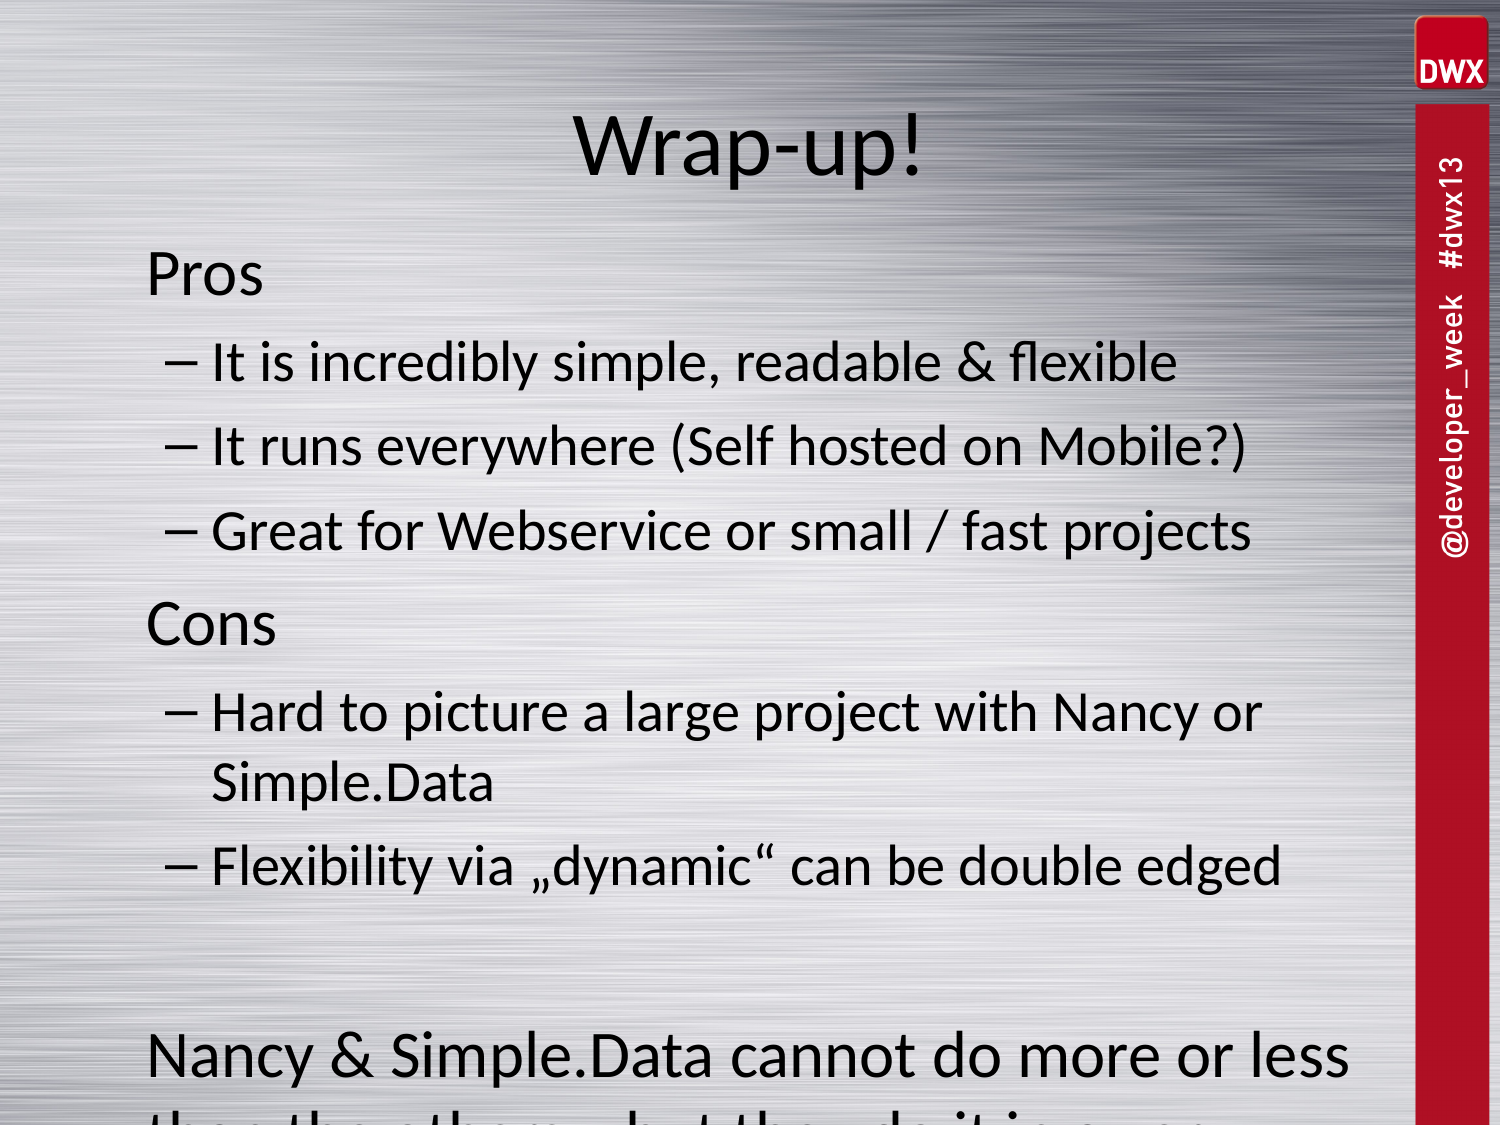

# Wrap-up!
Pros
It is incredibly simple, readable & flexible
It runs everywhere (Self hosted on Mobile?)
Great for Webservice or small / fast projects
Cons
Hard to picture a large project with Nancy or Simple.Data
Flexibility via „dynamic“ can be double edged
Nancy & Simple.Data cannot do more or less than the others… but they do it in a very elegant and efficient manner